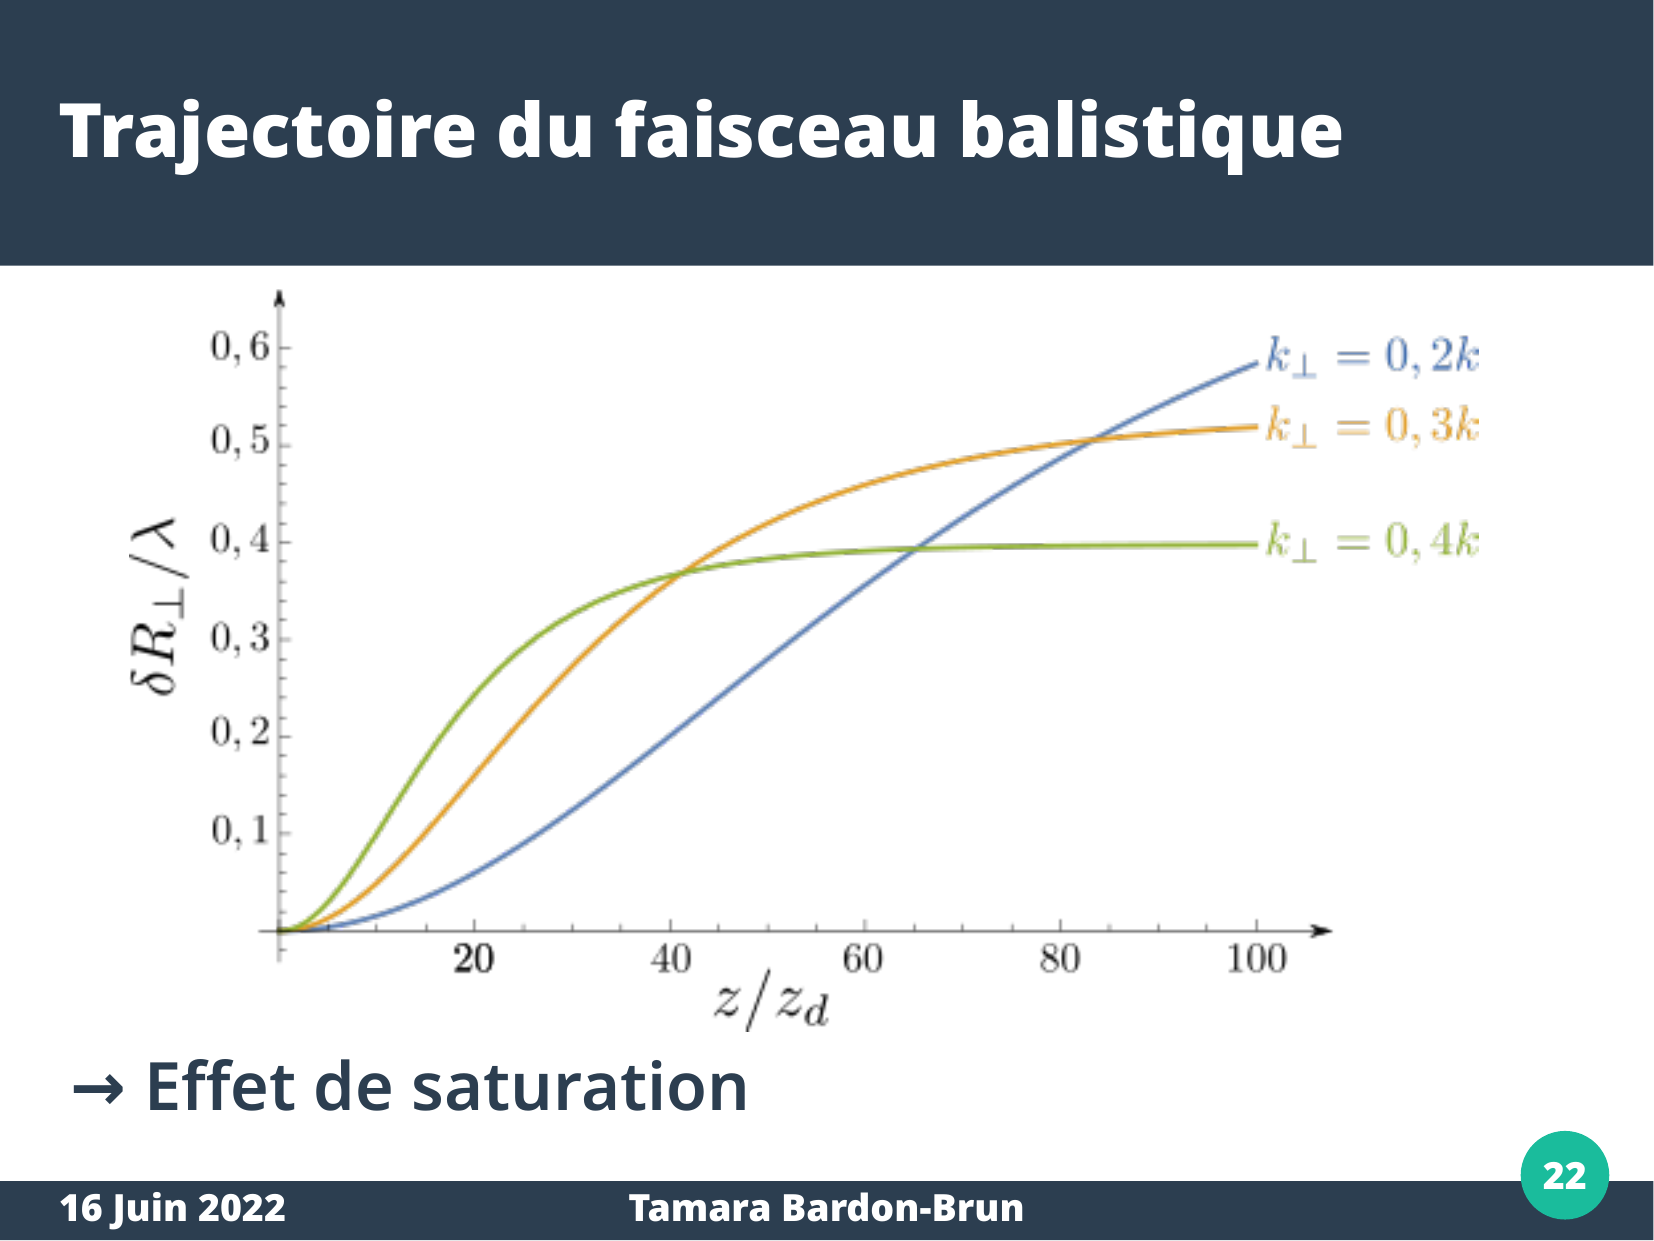

# Trajectoire du faisceau balistique
→ Effet de saturation
22
16 Juin 2022
Tamara Bardon-Brun